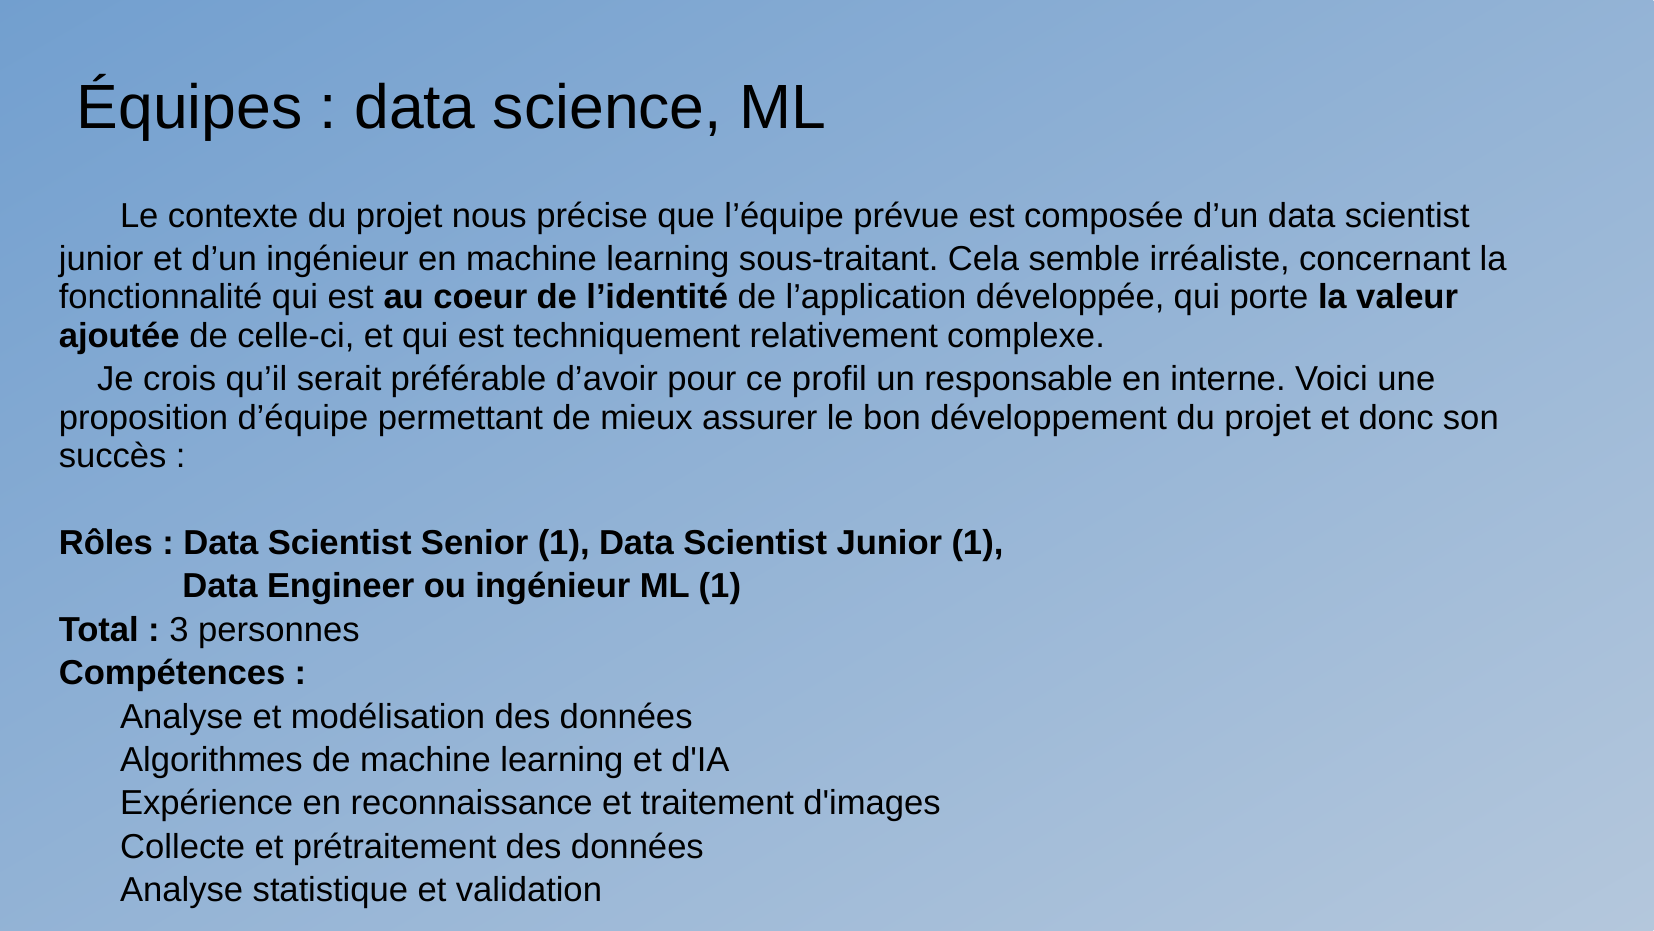

# Équipes : data science, ML
 Le contexte du projet nous précise que l’équipe prévue est composée d’un data scientist junior et d’un ingénieur en machine learning sous-traitant. Cela semble irréaliste, concernant la fonctionnalité qui est au coeur de l’identité de l’application développée, qui porte la valeur ajoutée de celle-ci, et qui est techniquement relativement complexe.
 Je crois qu’il serait préférable d’avoir pour ce profil un responsable en interne. Voici une proposition d’équipe permettant de mieux assurer le bon développement du projet et donc son succès :
Rôles : Data Scientist Senior (1), Data Scientist Junior (1),
 Data Engineer ou ingénieur ML (1)
Total : 3 personnes
Compétences :
	Analyse et modélisation des données
	Algorithmes de machine learning et d'IA
	Expérience en reconnaissance et traitement d'images
	Collecte et prétraitement des données
	Analyse statistique et validation